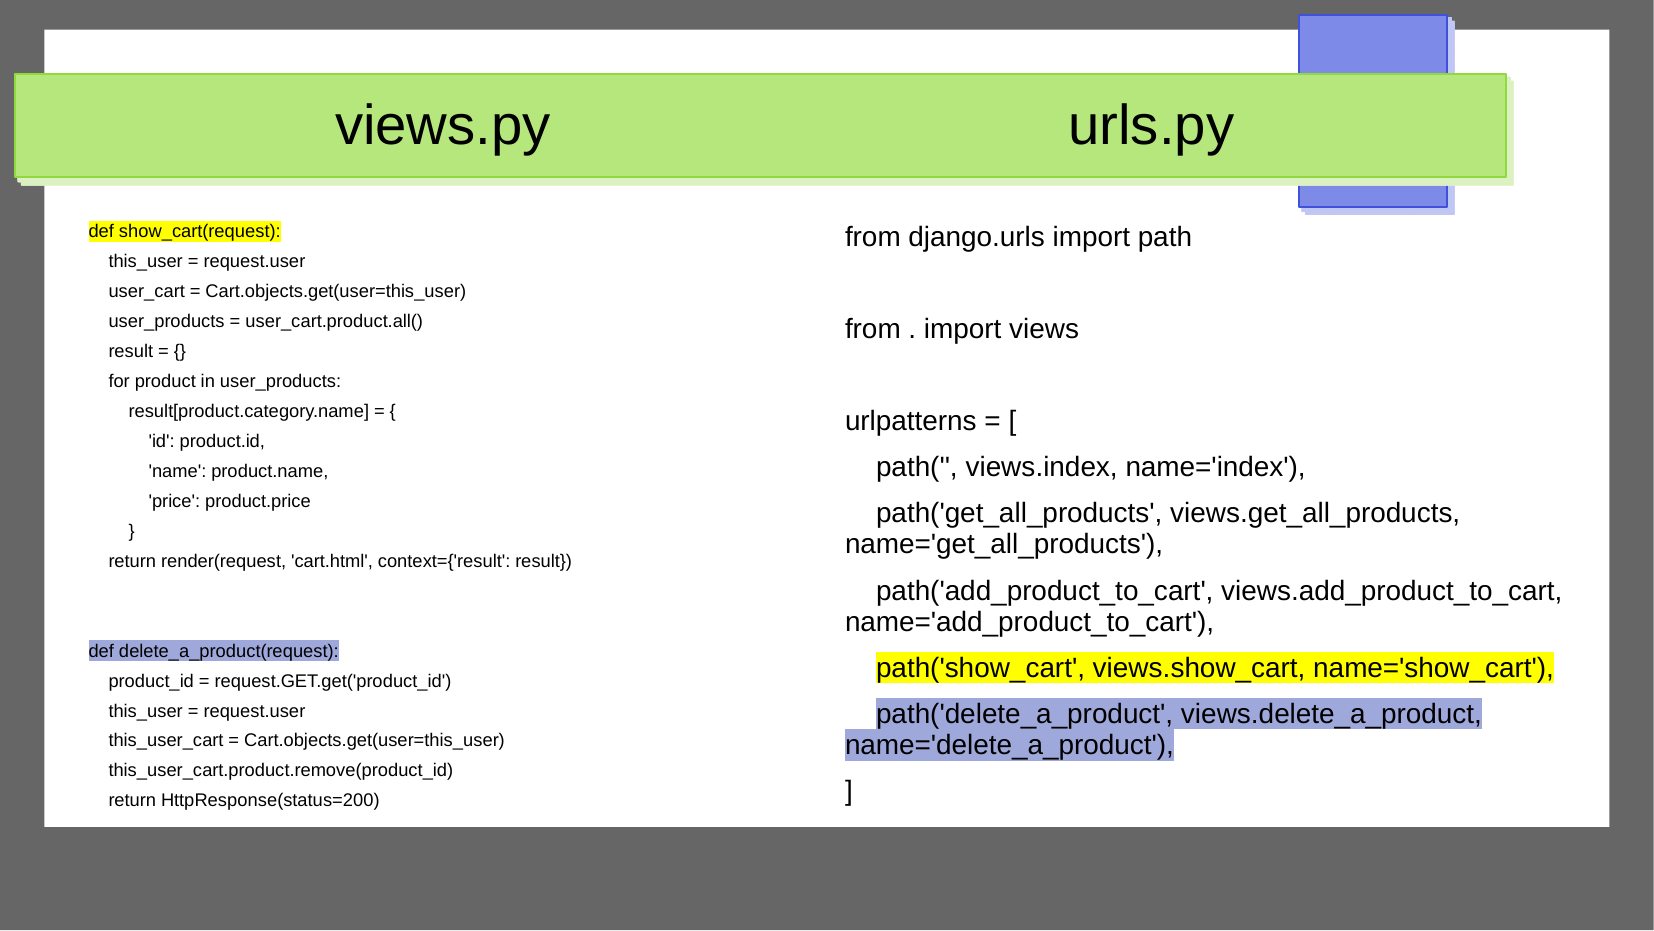

# views.py
urls.py
def show_cart(request):
 this_user = request.user
 user_cart = Cart.objects.get(user=this_user)
 user_products = user_cart.product.all()
 result = {}
 for product in user_products:
 result[product.category.name] = {
 'id': product.id,
 'name': product.name,
 'price': product.price
 }
 return render(request, 'cart.html', context={'result': result})
def delete_a_product(request):
 product_id = request.GET.get('product_id')
 this_user = request.user
 this_user_cart = Cart.objects.get(user=this_user)
 this_user_cart.product.remove(product_id)
 return HttpResponse(status=200)
from django.urls import path
from . import views
urlpatterns = [
 path('', views.index, name='index'),
 path('get_all_products', views.get_all_products, name='get_all_products'),
 path('add_product_to_cart', views.add_product_to_cart, name='add_product_to_cart'),
 path('show_cart', views.show_cart, name='show_cart'),
 path('delete_a_product', views.delete_a_product, name='delete_a_product'),
]